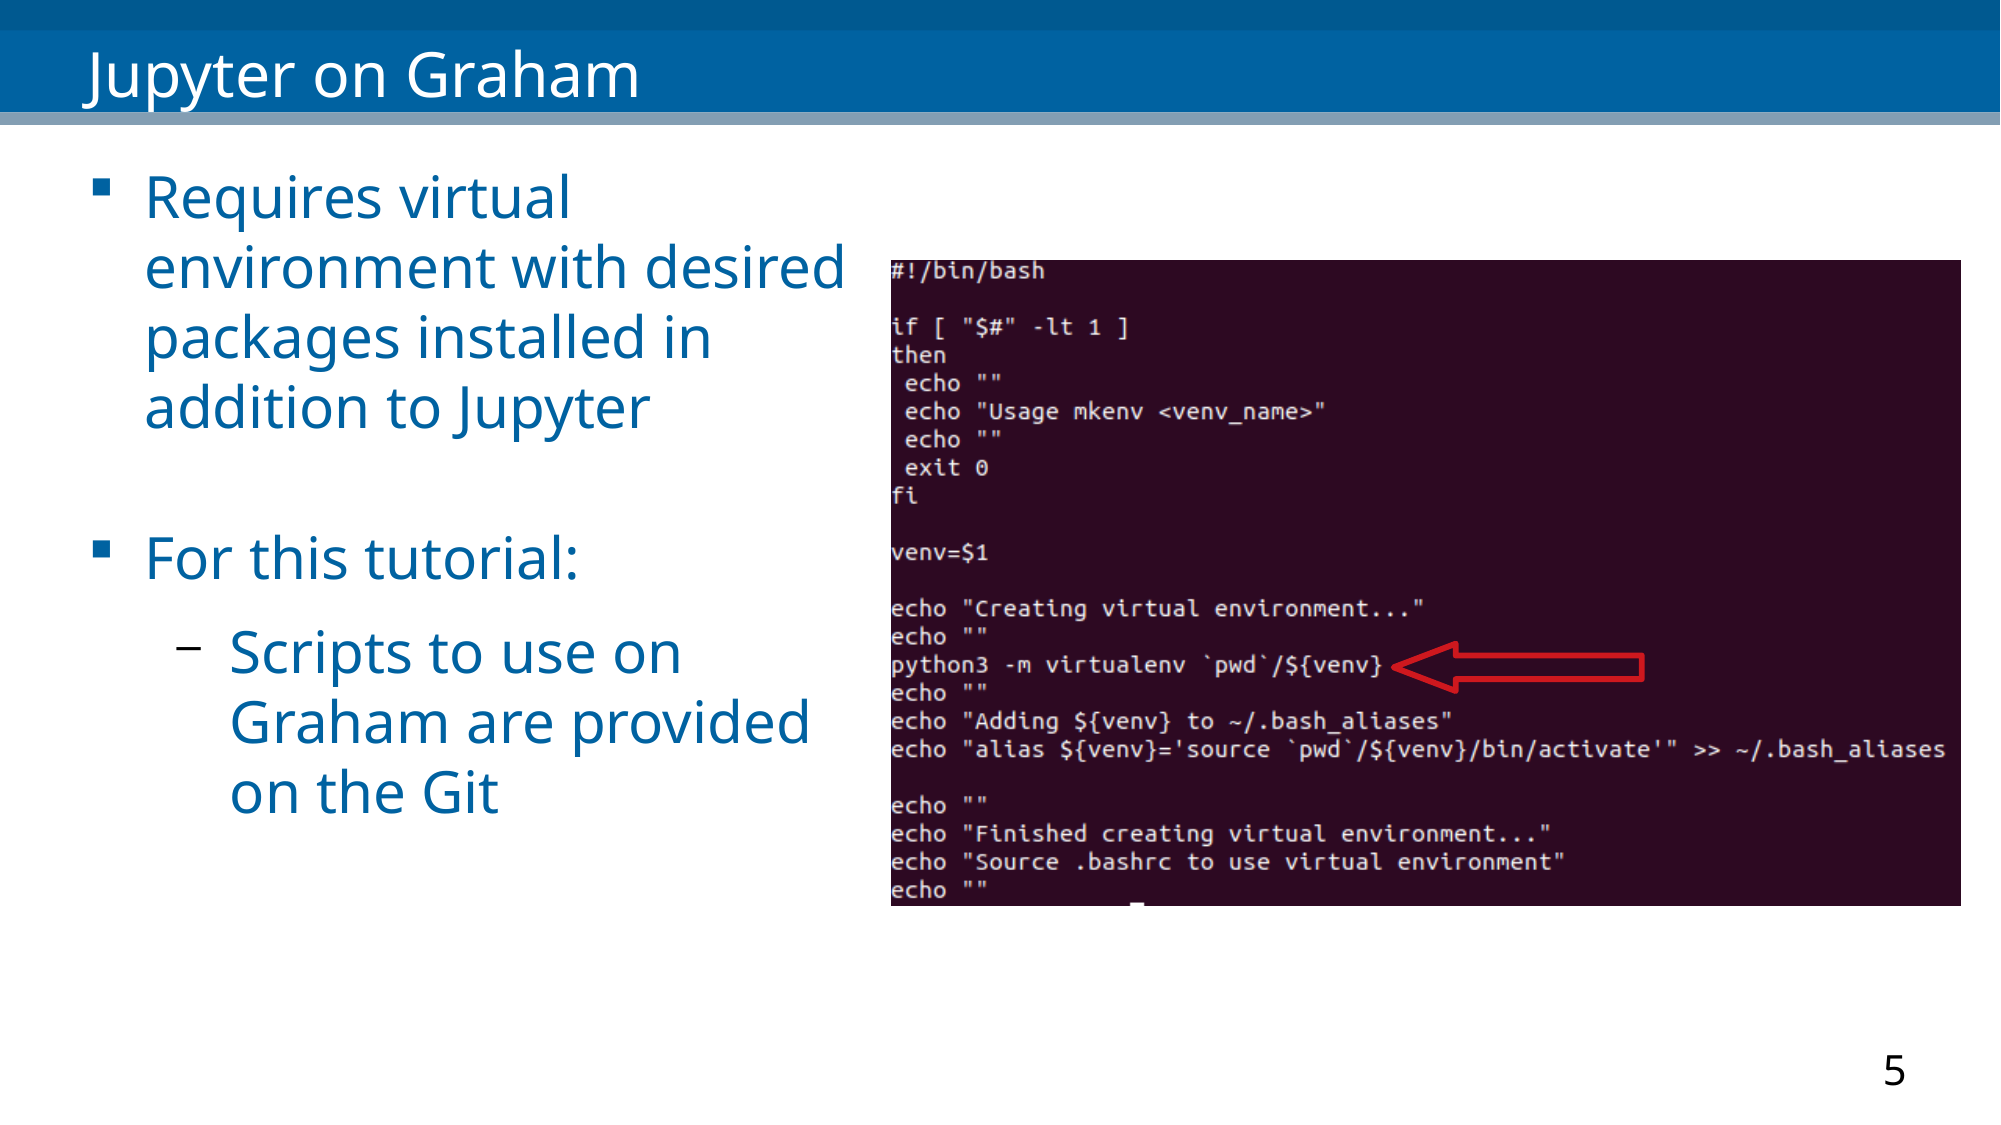

# Jupyter on Graham
Requires virtual environment with desired packages installed in addition to Jupyter
For this tutorial:
Scripts to use on Graham are provided on the Git